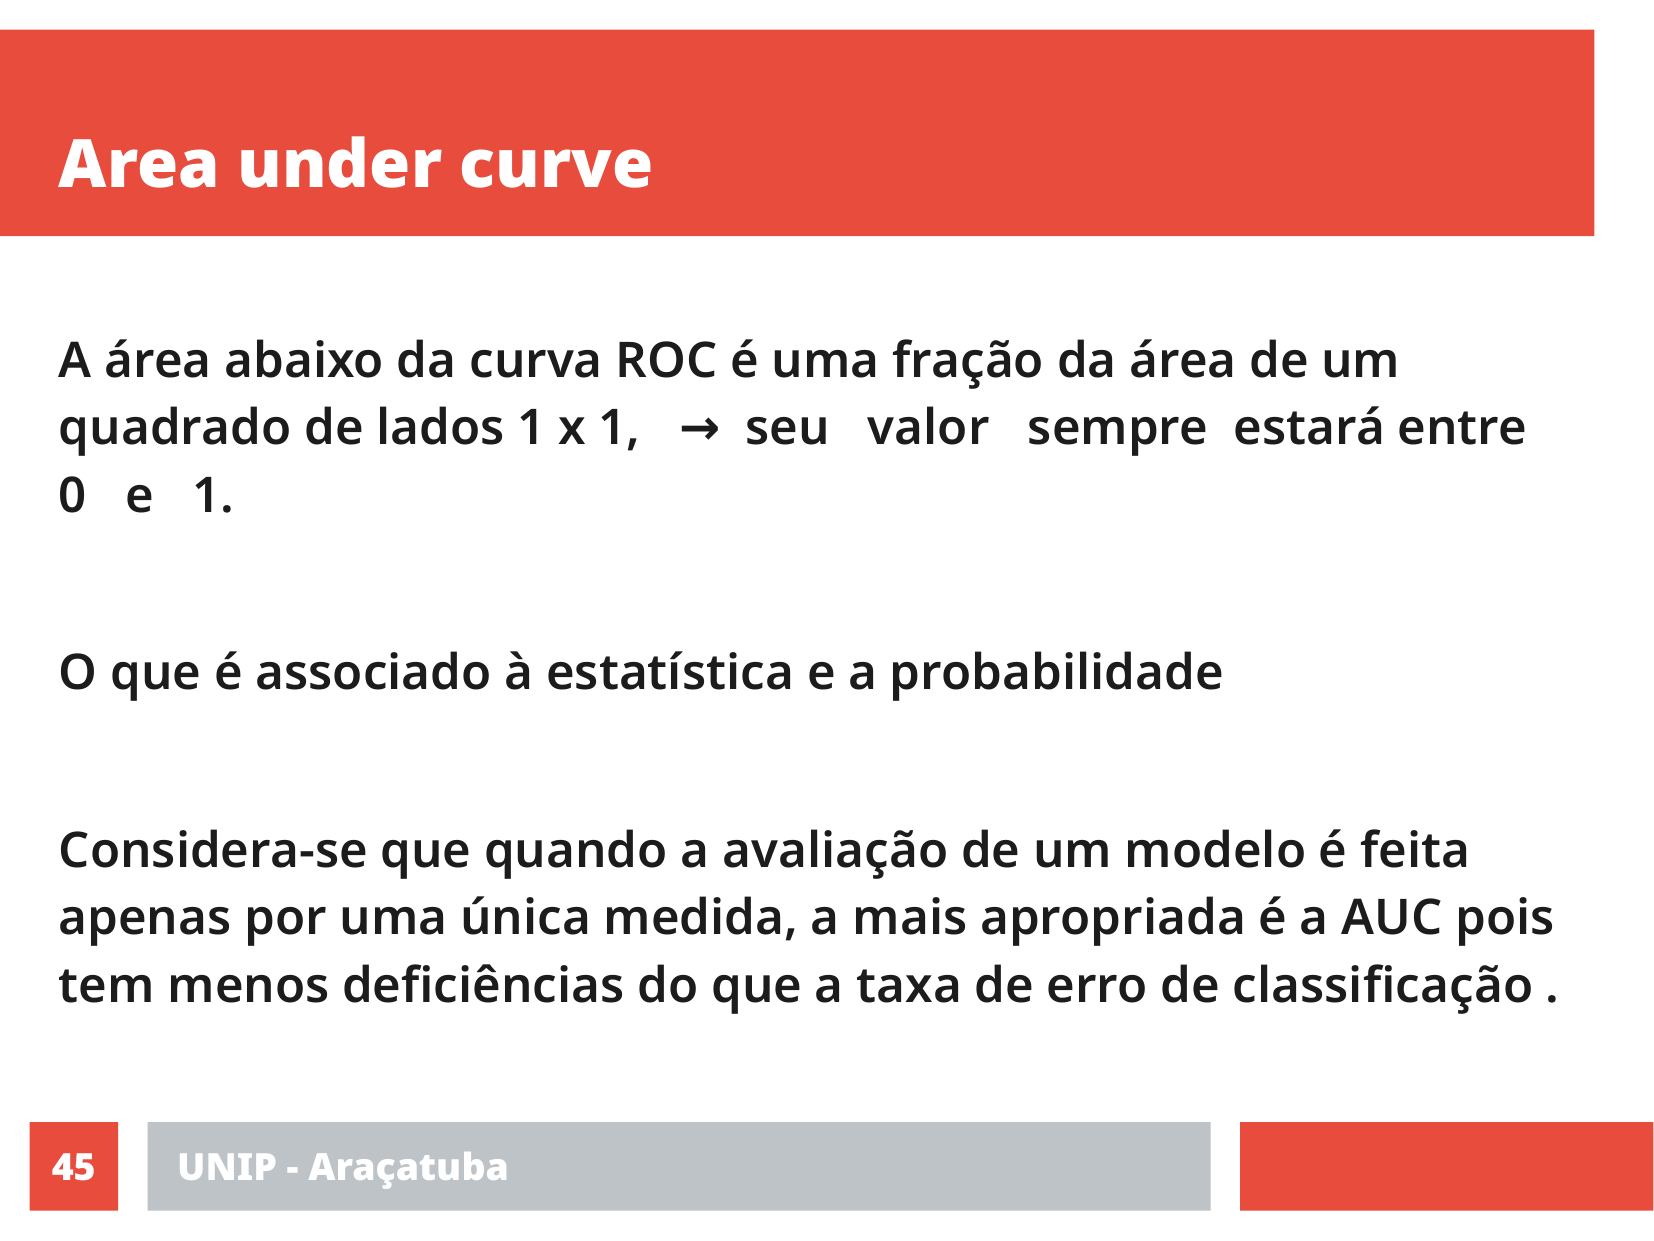

# Area under curve
A área abaixo da curva ROC é uma fração da área de um quadrado de lados 1 x 1, → seu valor sempre estará entre 0 e 1.
O que é associado à estatística e a probabilidade
Considera-se que quando a avaliação de um modelo é feita apenas por uma única medida, a mais apropriada é a AUC pois tem menos deficiências do que a taxa de erro de classificação .
45
UNIP - Araçatuba